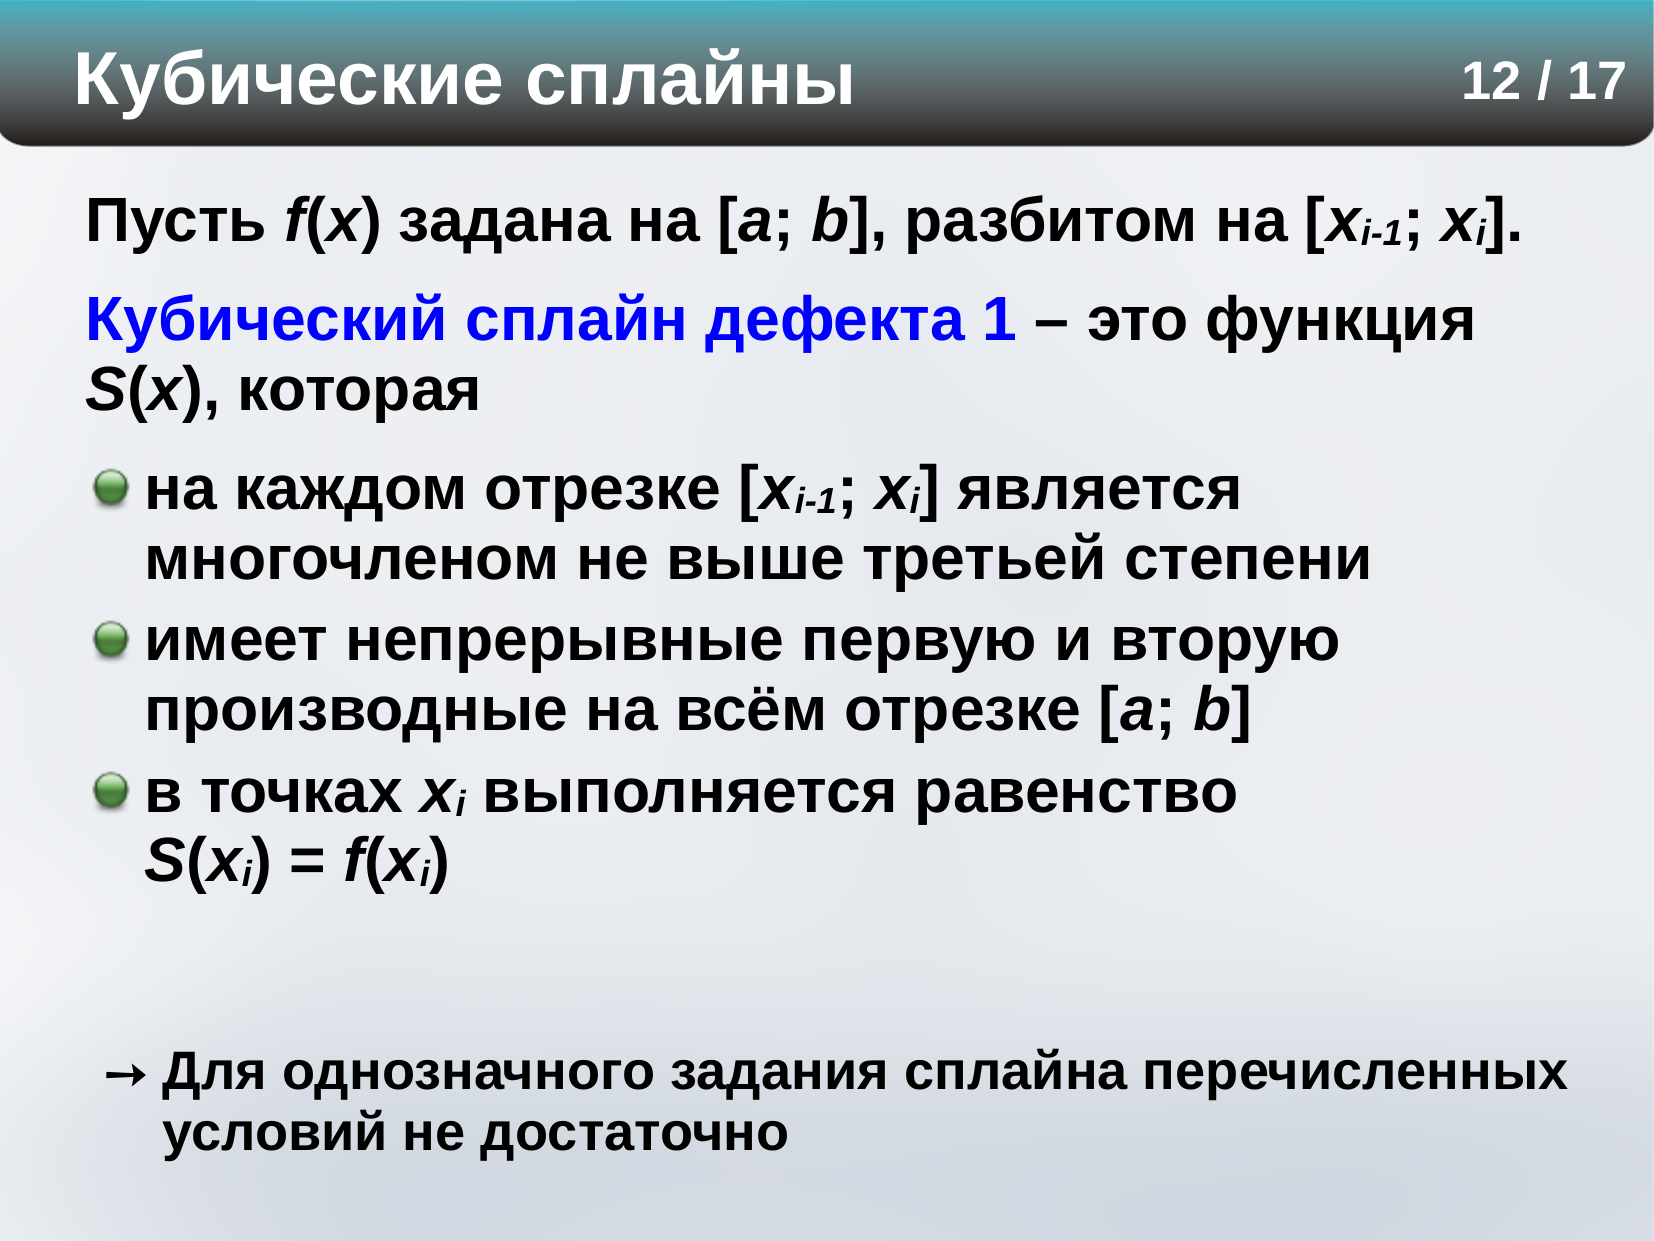

Кубические сплайны
Пусть f(x) задана на [a; b], разбитом на [xi-1; xi].
Кубический сплайн дефекта 1 – это функция S(x), которая
на каждом отрезке [xi-1; xi] является многочленом не выше третьей степени
имеет непрерывные первую и вторую производные на всём отрезке [a; b]
в точках xi выполняется равенство
S(xi) = f(xi)
Для однозначного задания сплайна перечисленных условий не достаточно